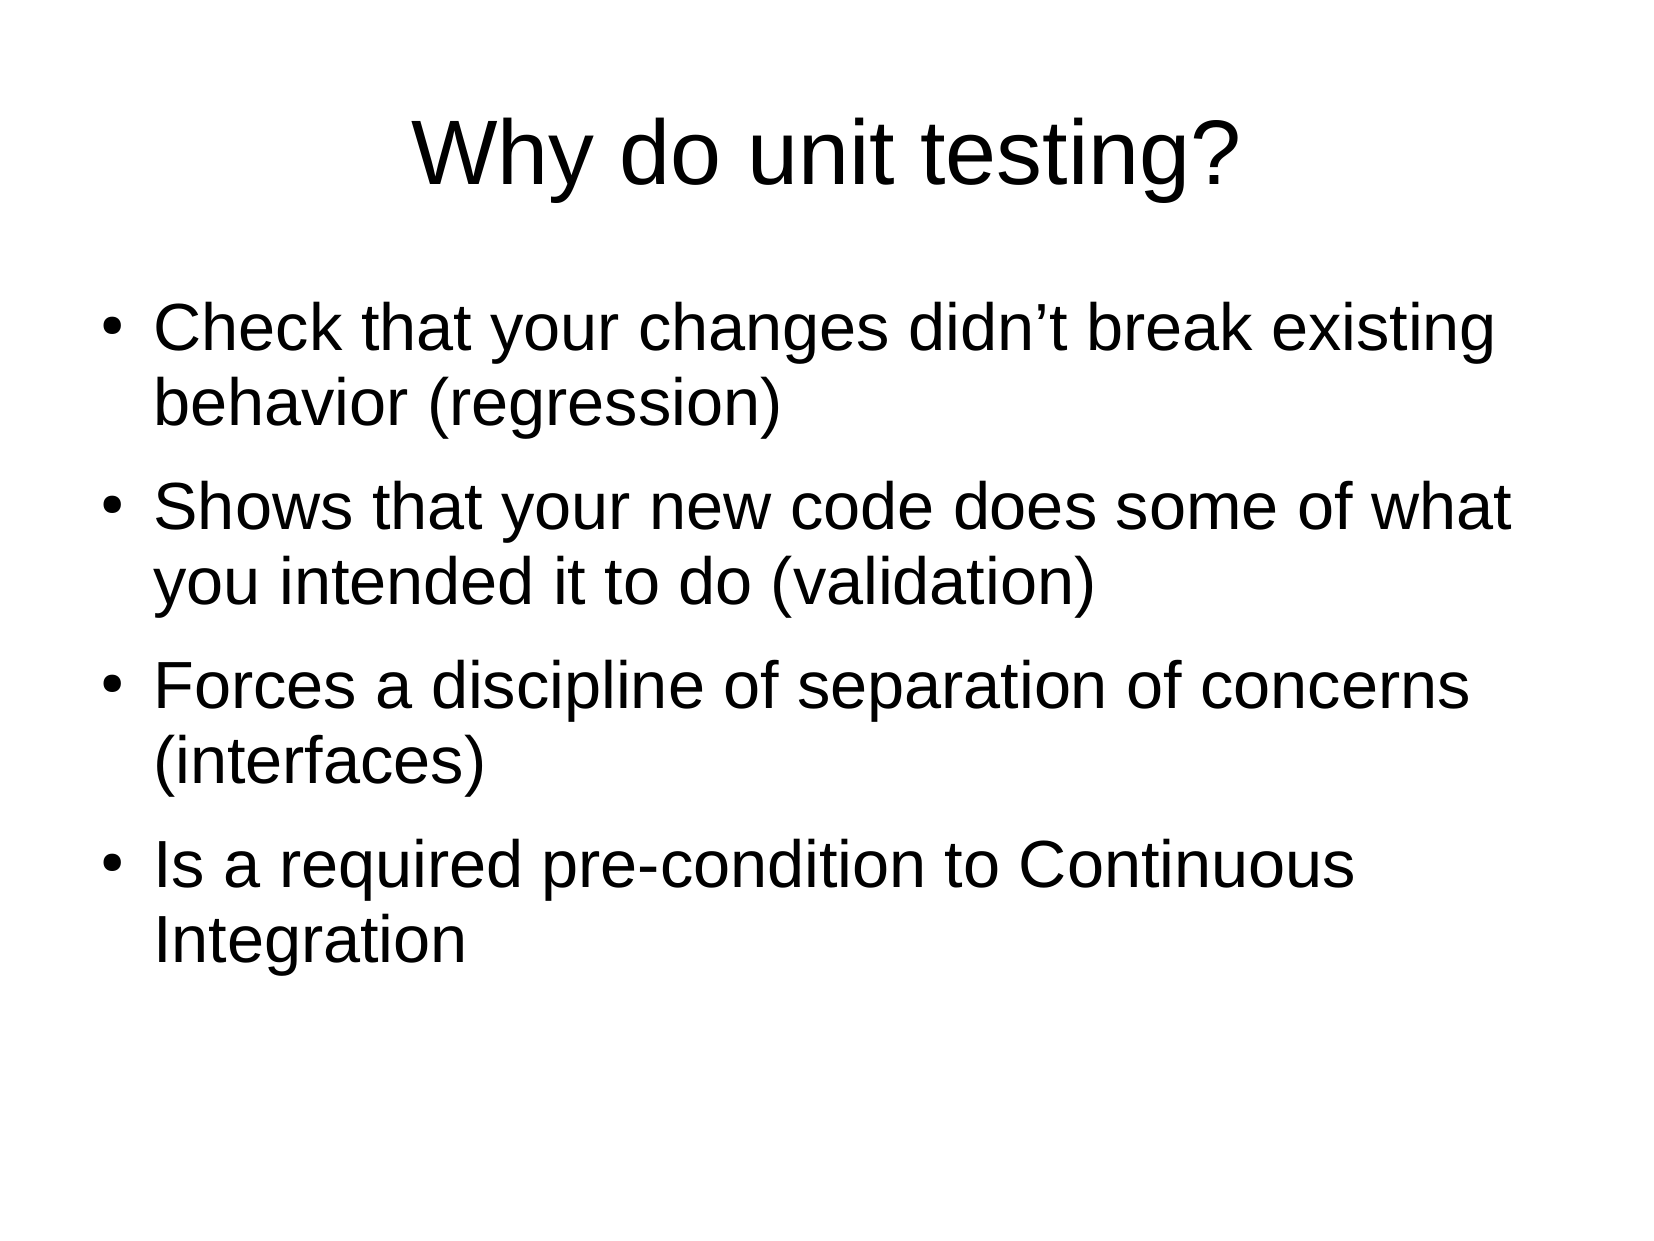

# Why do unit testing?
Check that your changes didn’t break existing behavior (regression)
Shows that your new code does some of what you intended it to do (validation)
Forces a discipline of separation of concerns (interfaces)
Is a required pre-condition to Continuous Integration